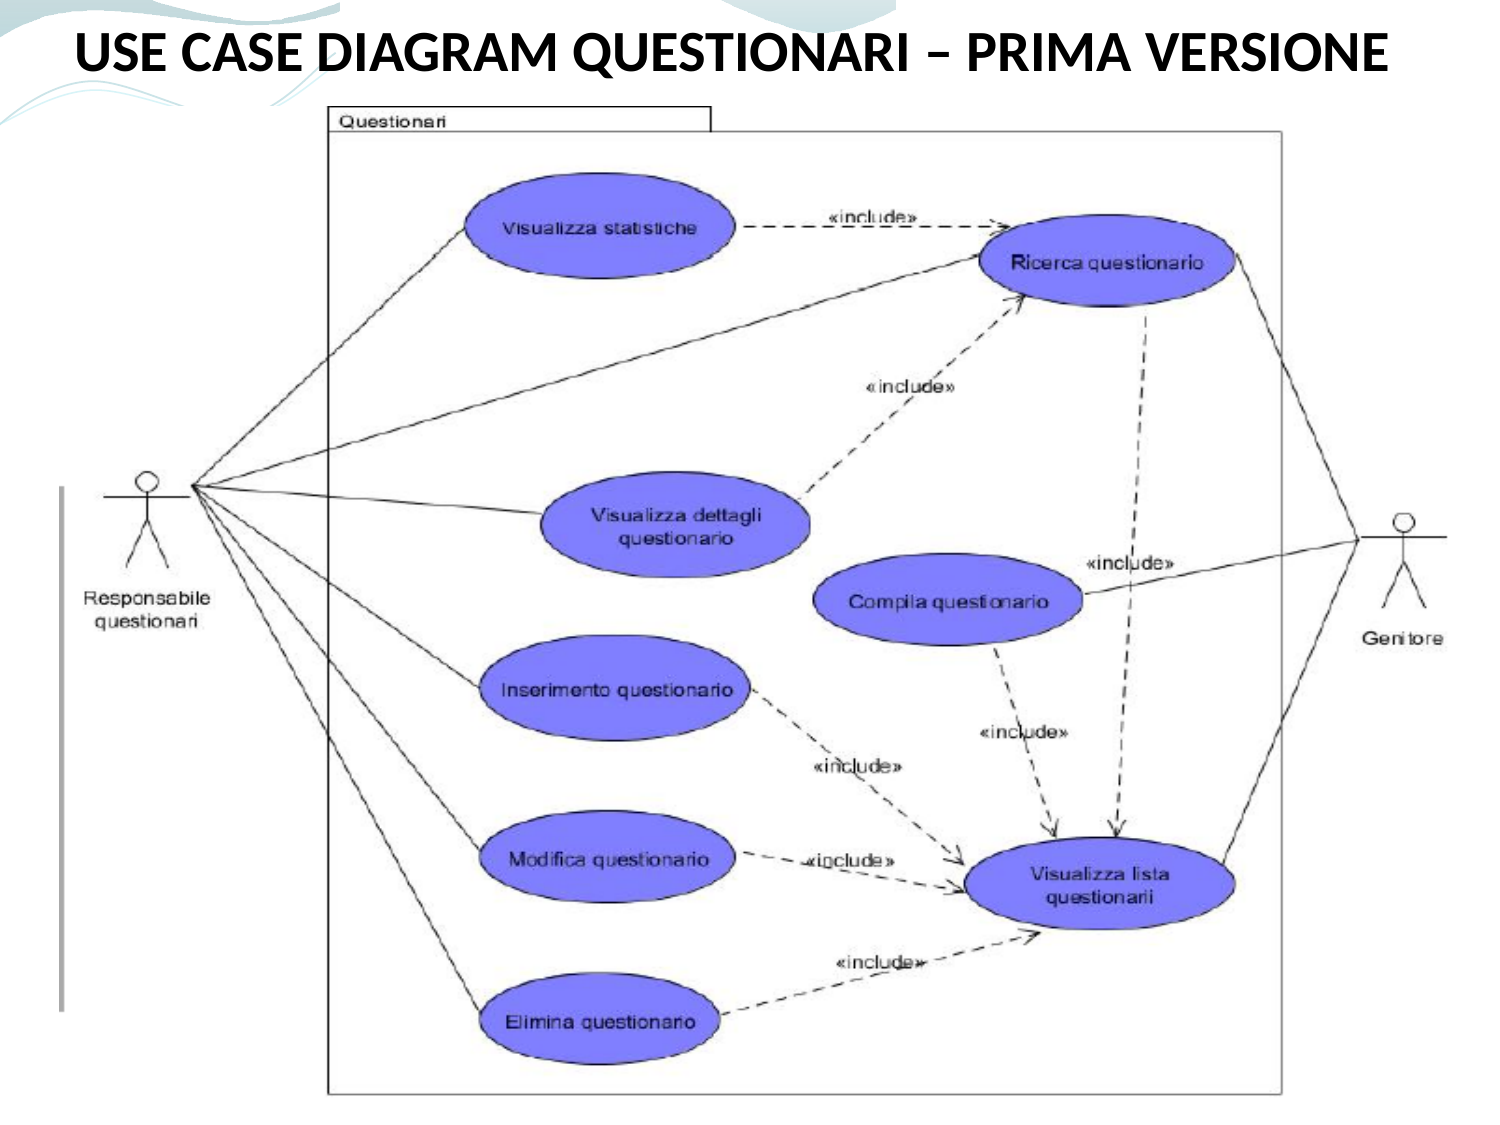

USE CASE DIAGRAM QUESTIONARI – PRIMA VERSIONE